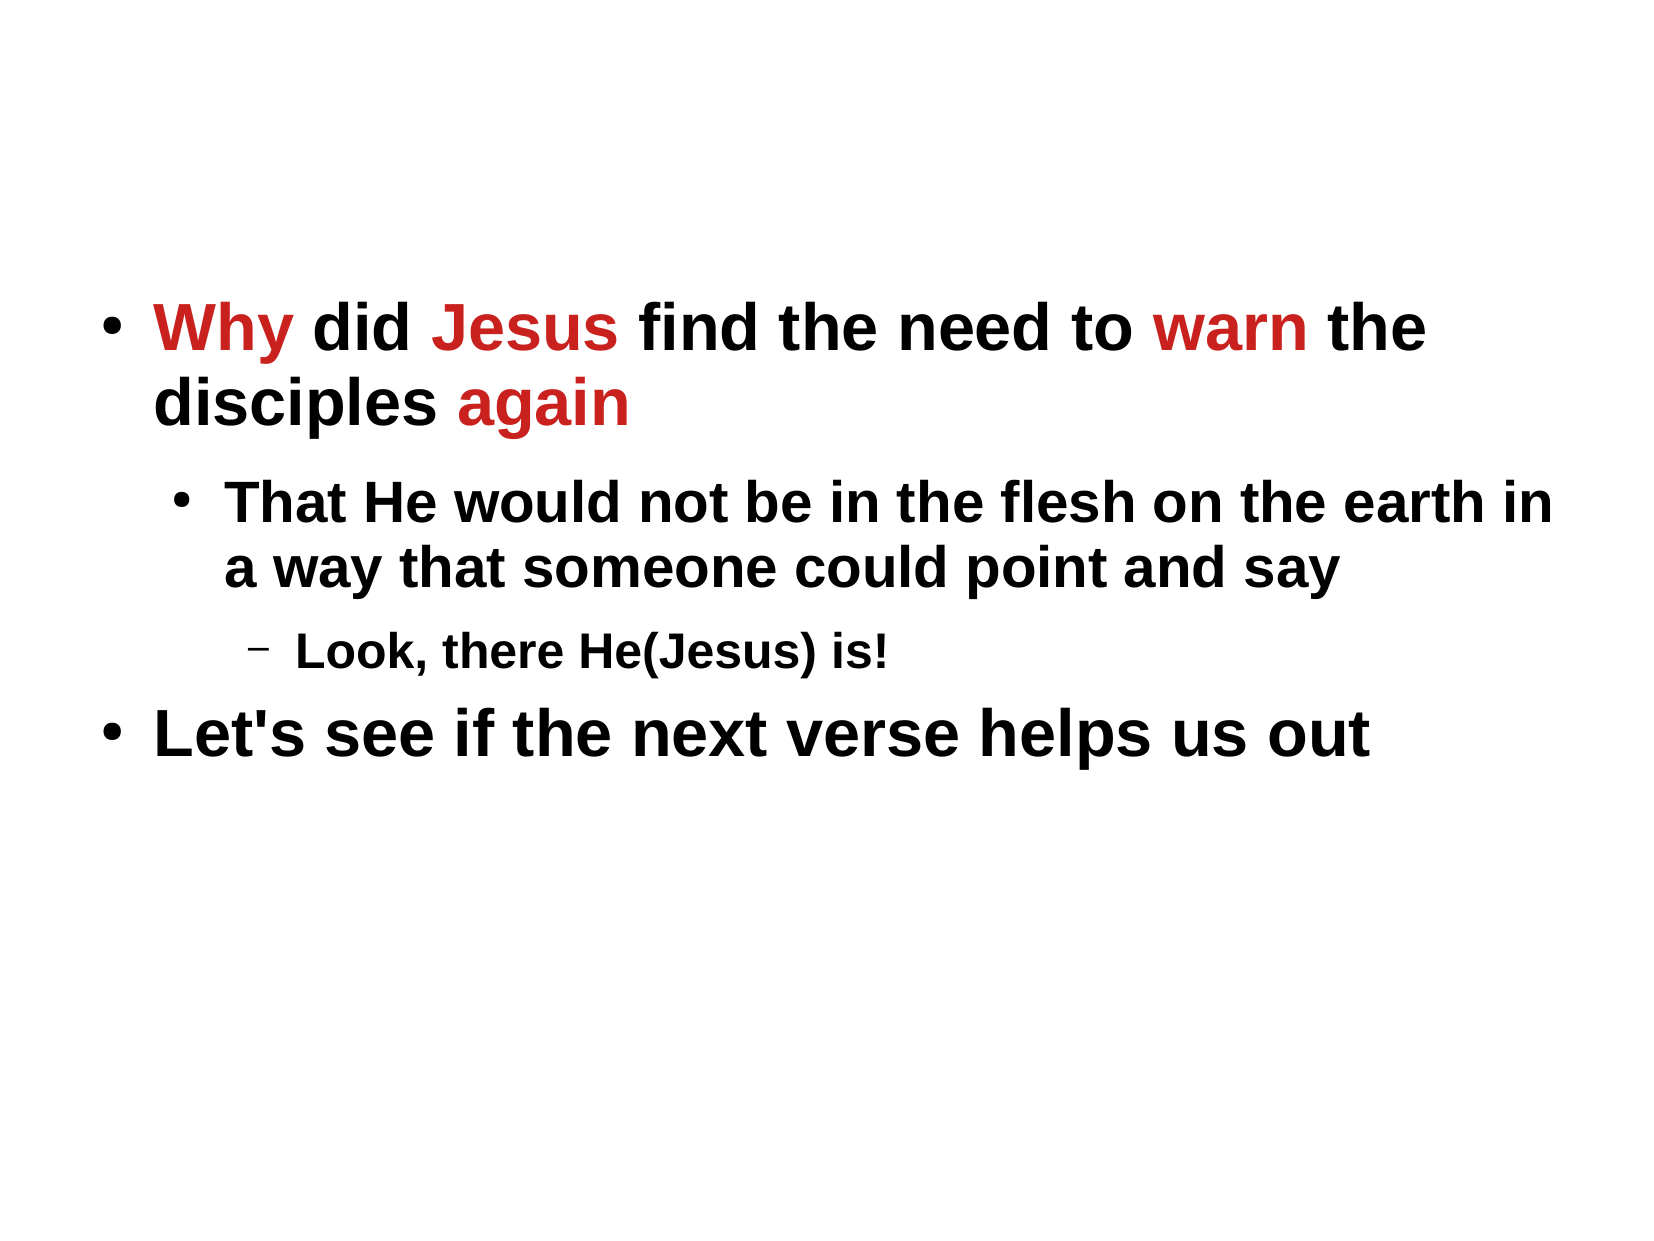

#
Why did Jesus find the need to warn the disciples again
That He would not be in the flesh on the earth in a way that someone could point and say
Look, there He(Jesus) is!
Let's see if the next verse helps us out